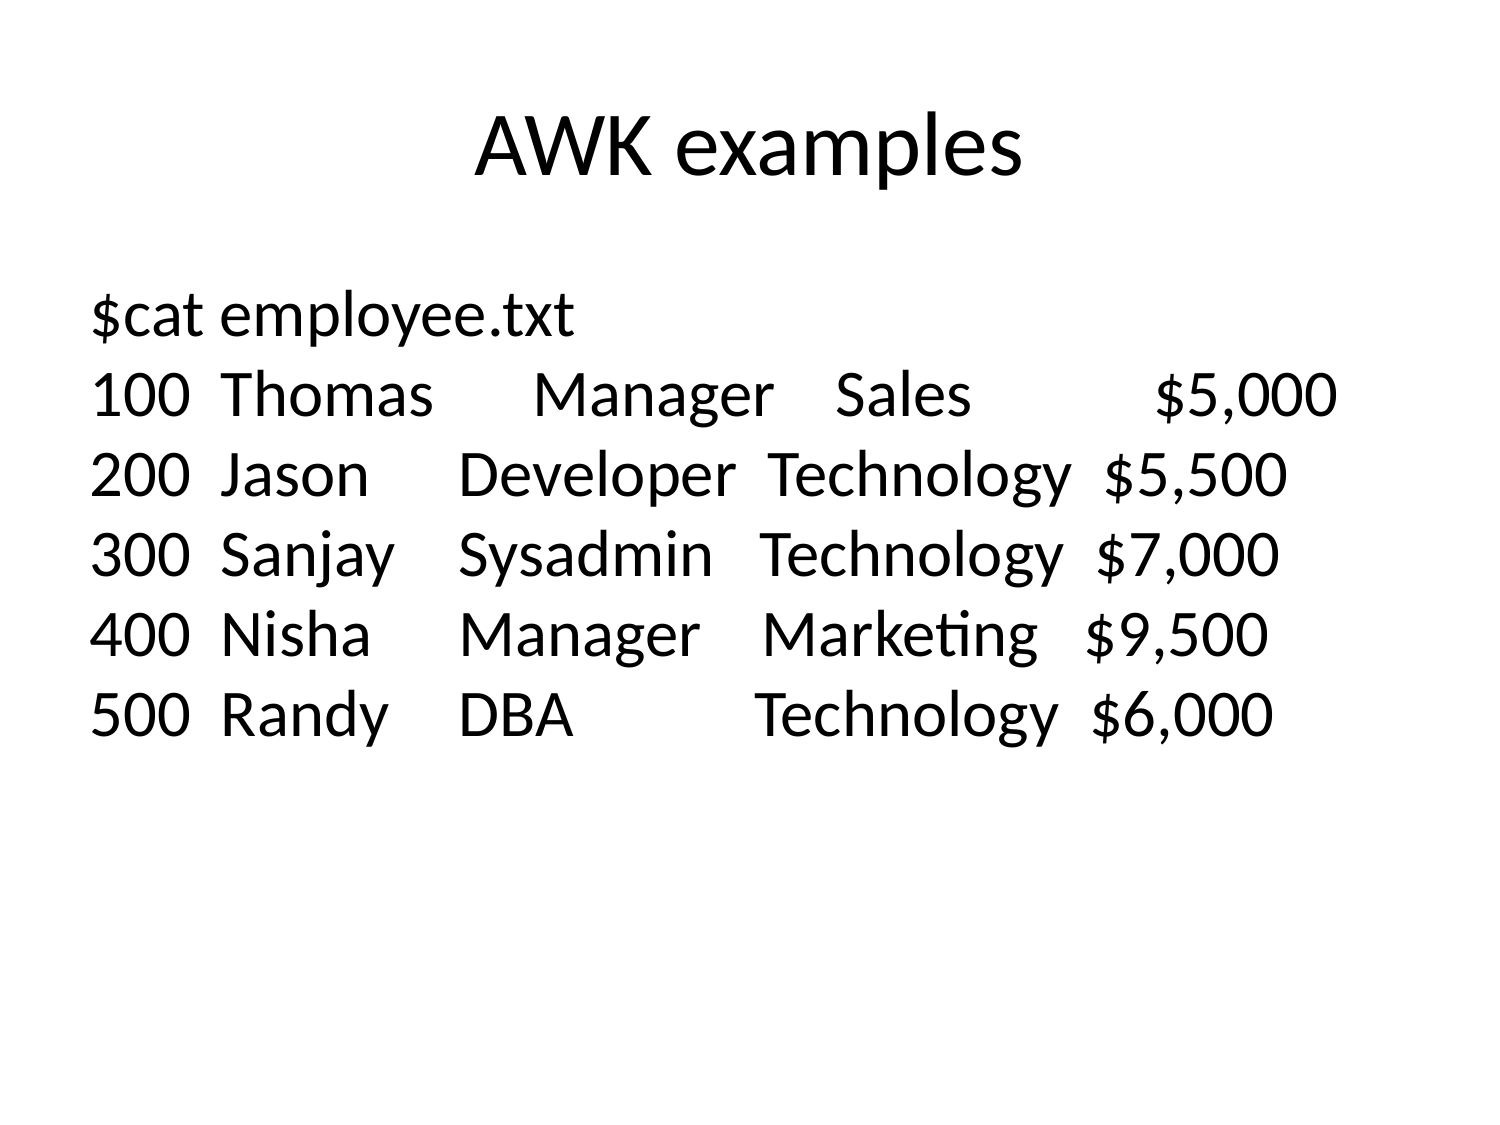

AWK examples
$cat employee.txt
100 Thomas 	Manager Sales 	 $5,000
200 Jason 	Developer Technology $5,500
300 Sanjay 	Sysadmin Technology $7,000
400 Nisha 	Manager Marketing $9,500
500 Randy 	DBA 	Technology $6,000